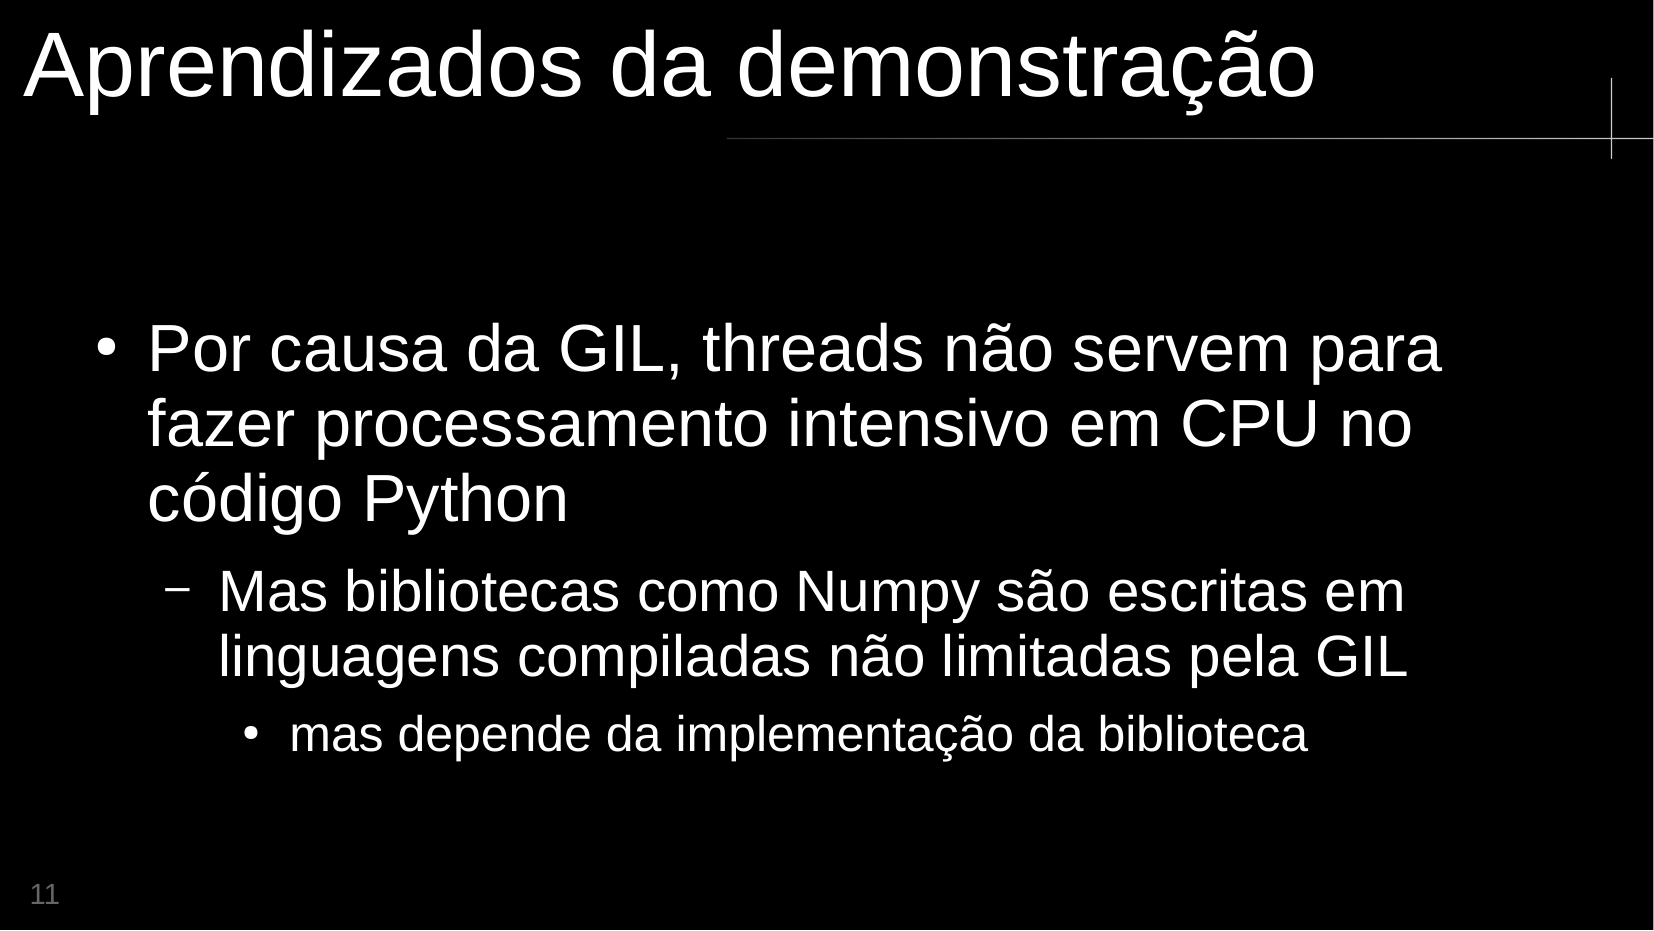

# Aprendizados da demonstração
Por causa da GIL, threads não servem para fazer processamento intensivo em CPU no código Python
Mas bibliotecas como Numpy são escritas em linguagens compiladas não limitadas pela GIL
mas depende da implementação da biblioteca
11